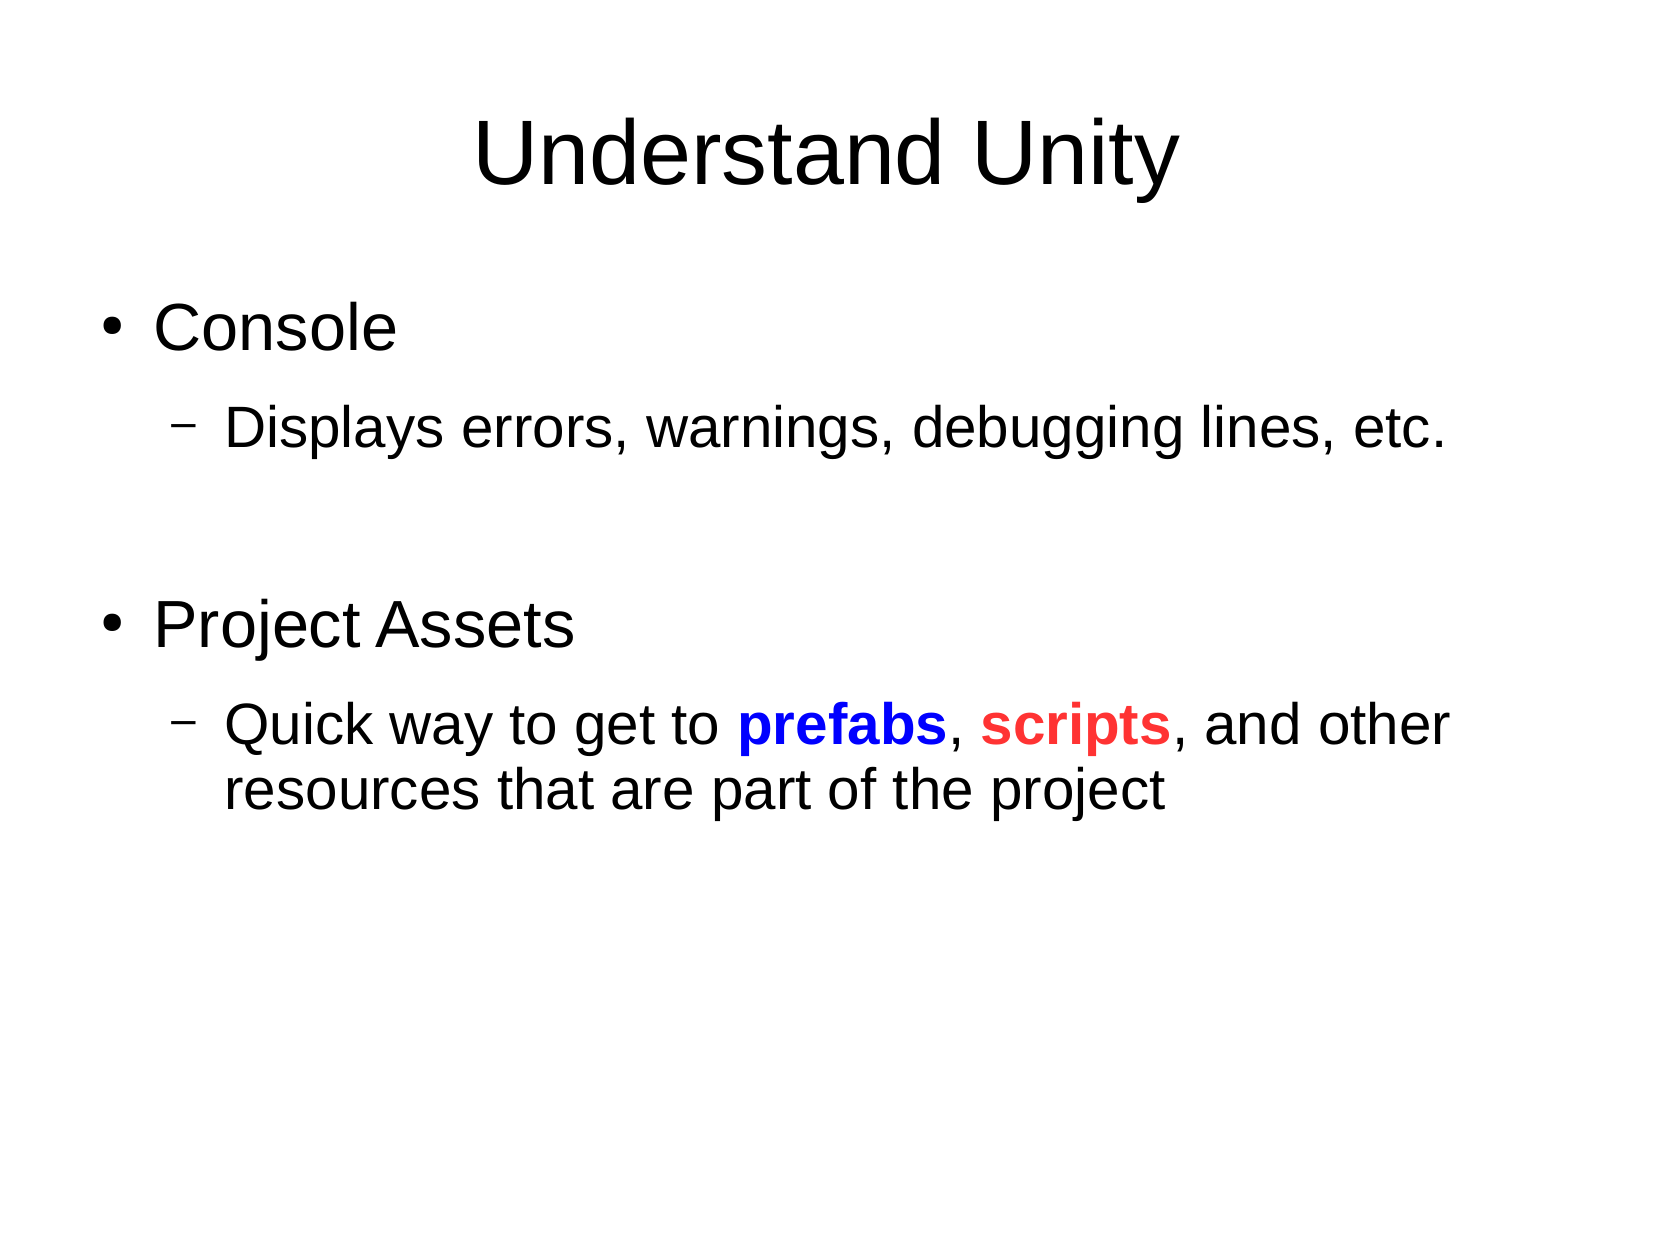

# Understand Unity
Console
Displays errors, warnings, debugging lines, etc.
Project Assets
Quick way to get to prefabs, scripts, and other resources that are part of the project